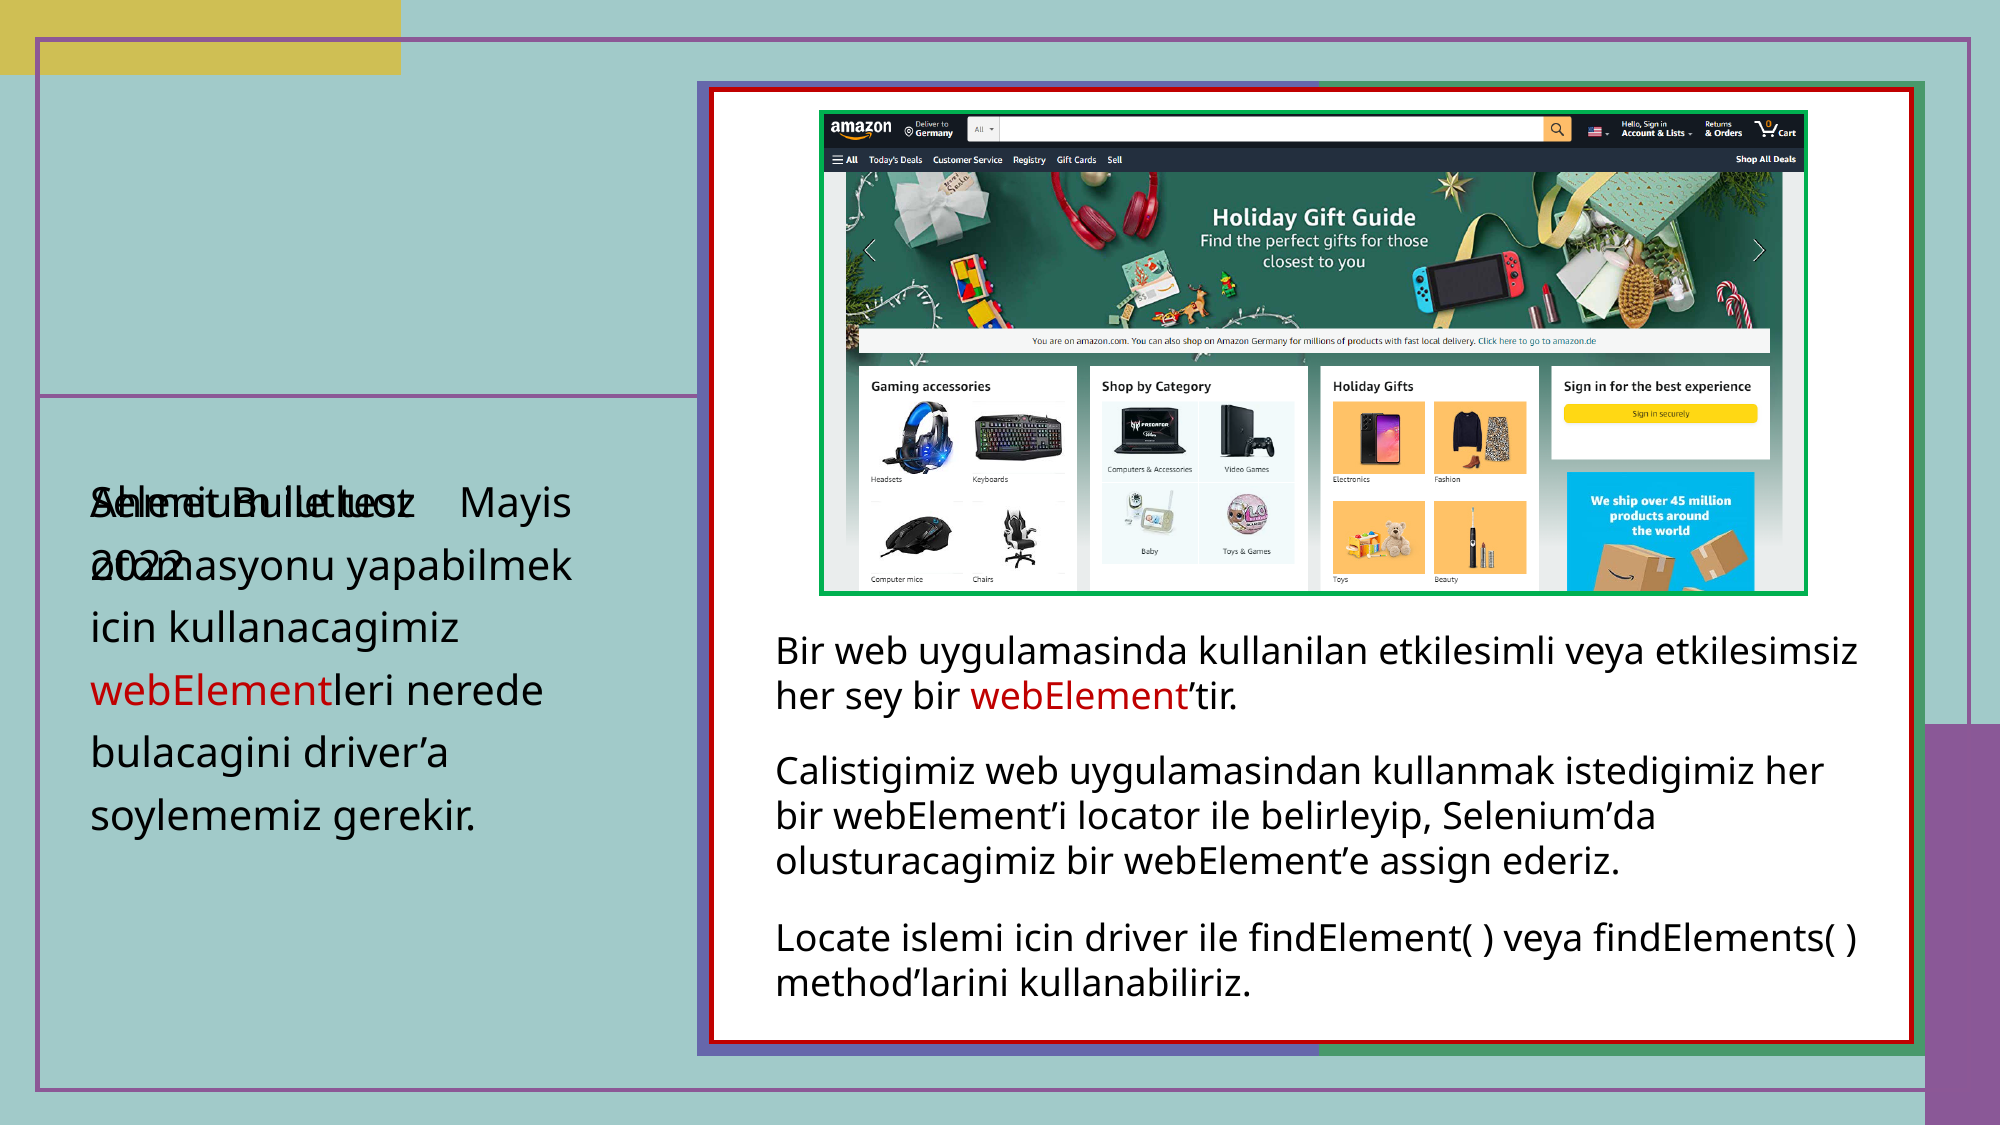

# Locator nedir ?
Selenium ile test otomasyonu yapabilmek icin kullanacagimiz webElementleri nerede bulacagini driver’a soylememiz gerekir.
Ahmet Bulutluoz Mayis 2022
Bir web uygulamasinda kullanilan etkilesimli veya etkilesimsiz her sey bir webElement’tir.
Calistigimiz web uygulamasindan kullanmak istedigimiz her bir webElement’i locator ile belirleyip, Selenium’da olusturacagimiz bir webElement’e assign ederiz.
Locate islemi icin driver ile findElement( ) veya findElements( ) method’larini kullanabiliriz.